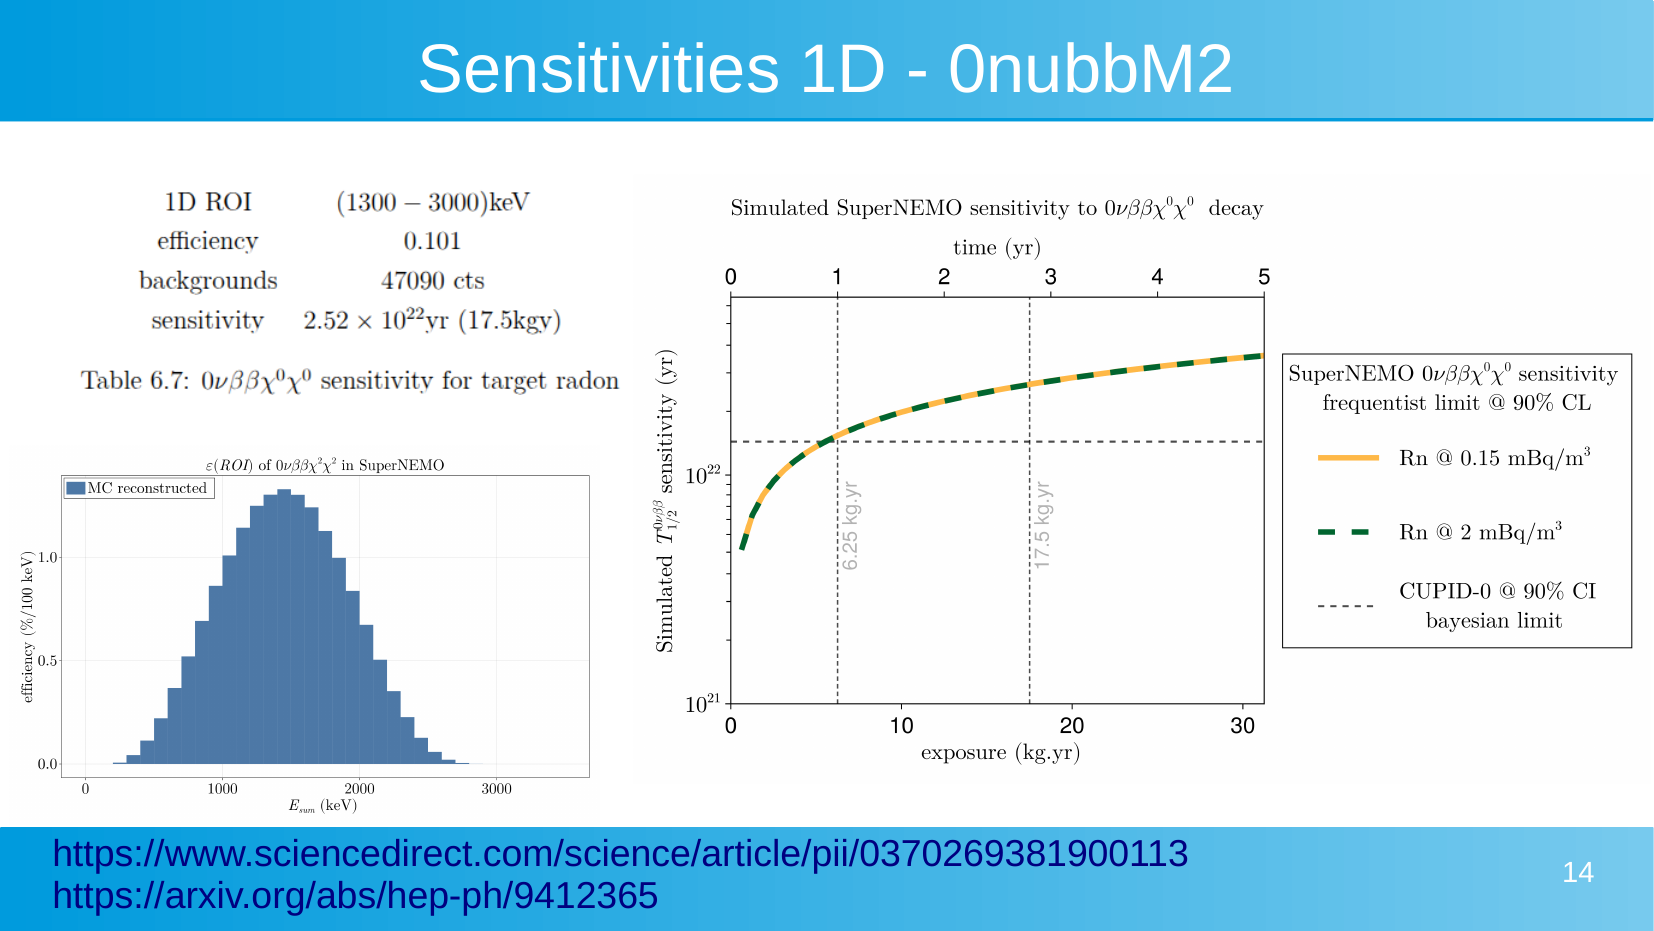

# Sensitivities 1D - 0nubbM2
https://www.sciencedirect.com/science/article/pii/0370269381900113
https://arxiv.org/abs/hep-ph/9412365
14